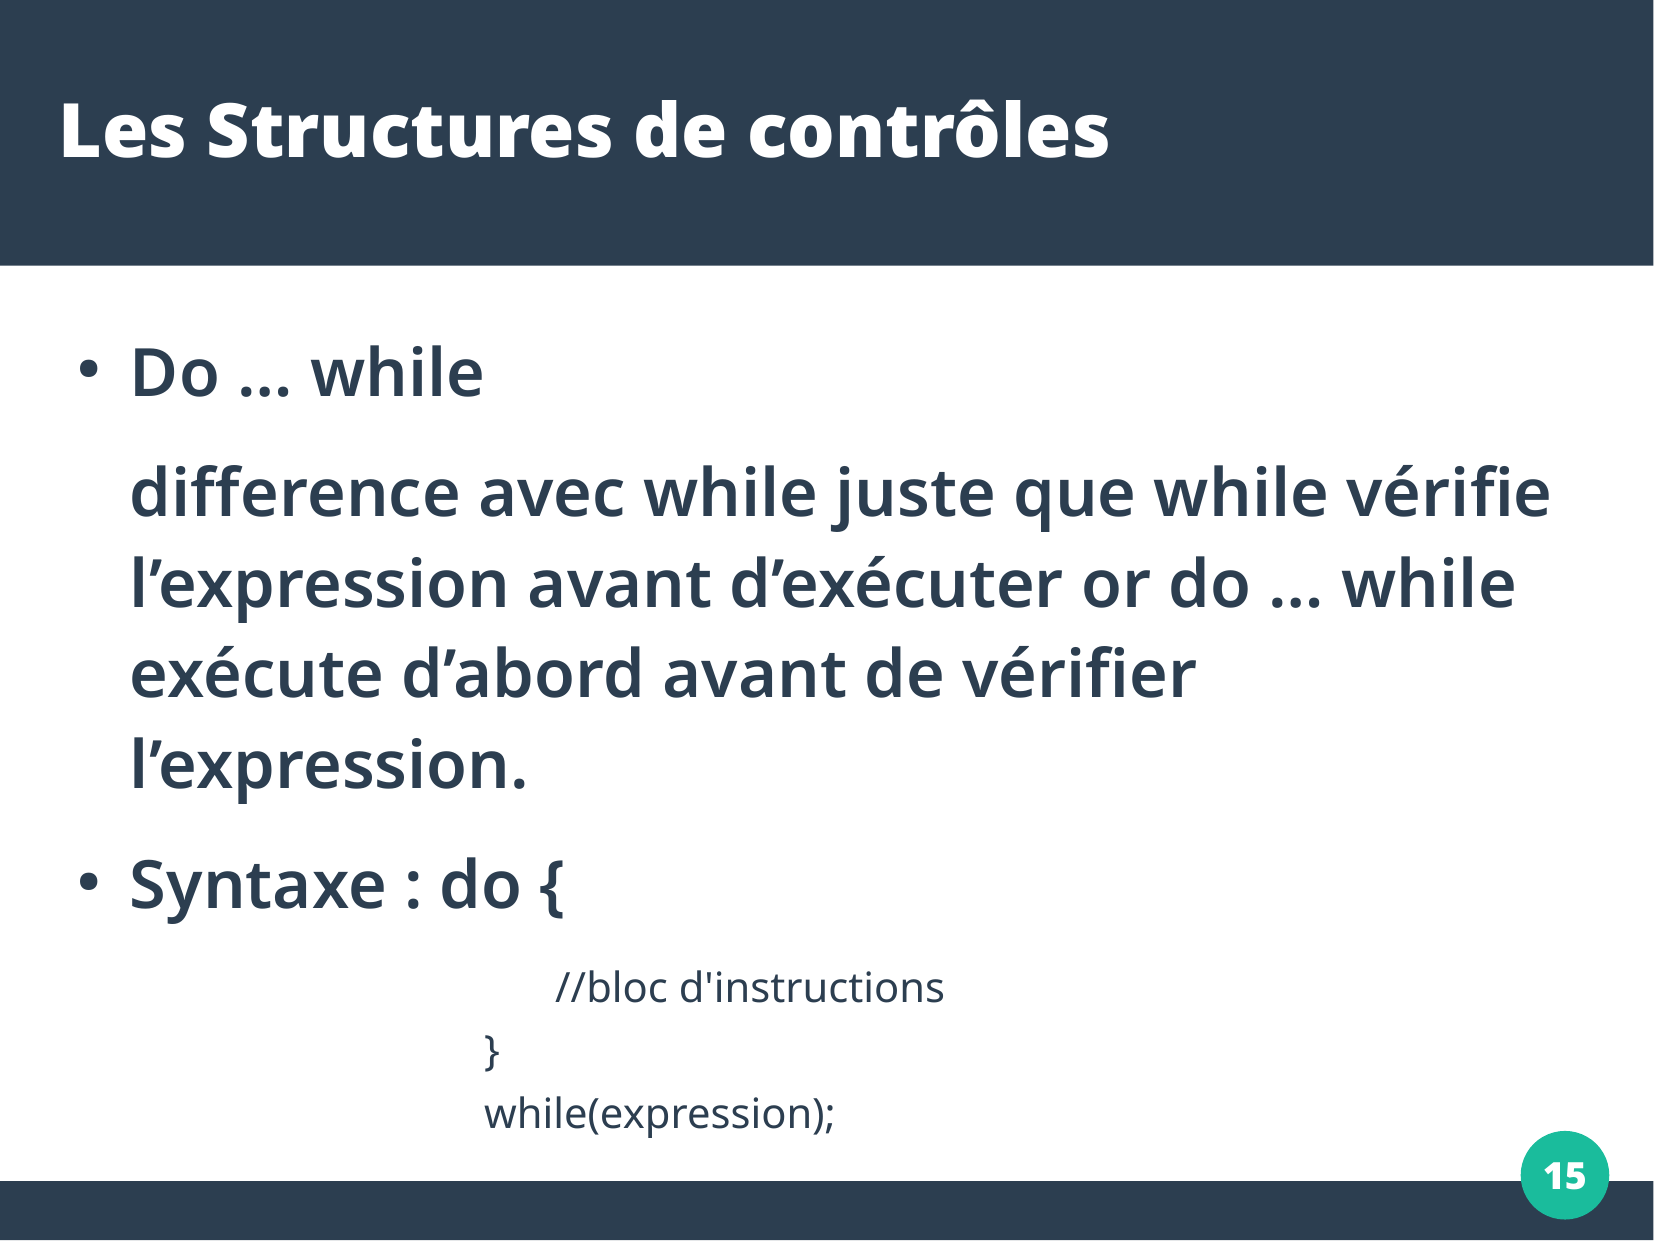

# Les Structures de contrôles
Do … while
difference avec while juste que while vérifie l’expression avant d’exécuter or do … while exécute d’abord avant de vérifier l’expression.
Syntaxe : do {
//bloc d'instructions
}
while(expression);
15